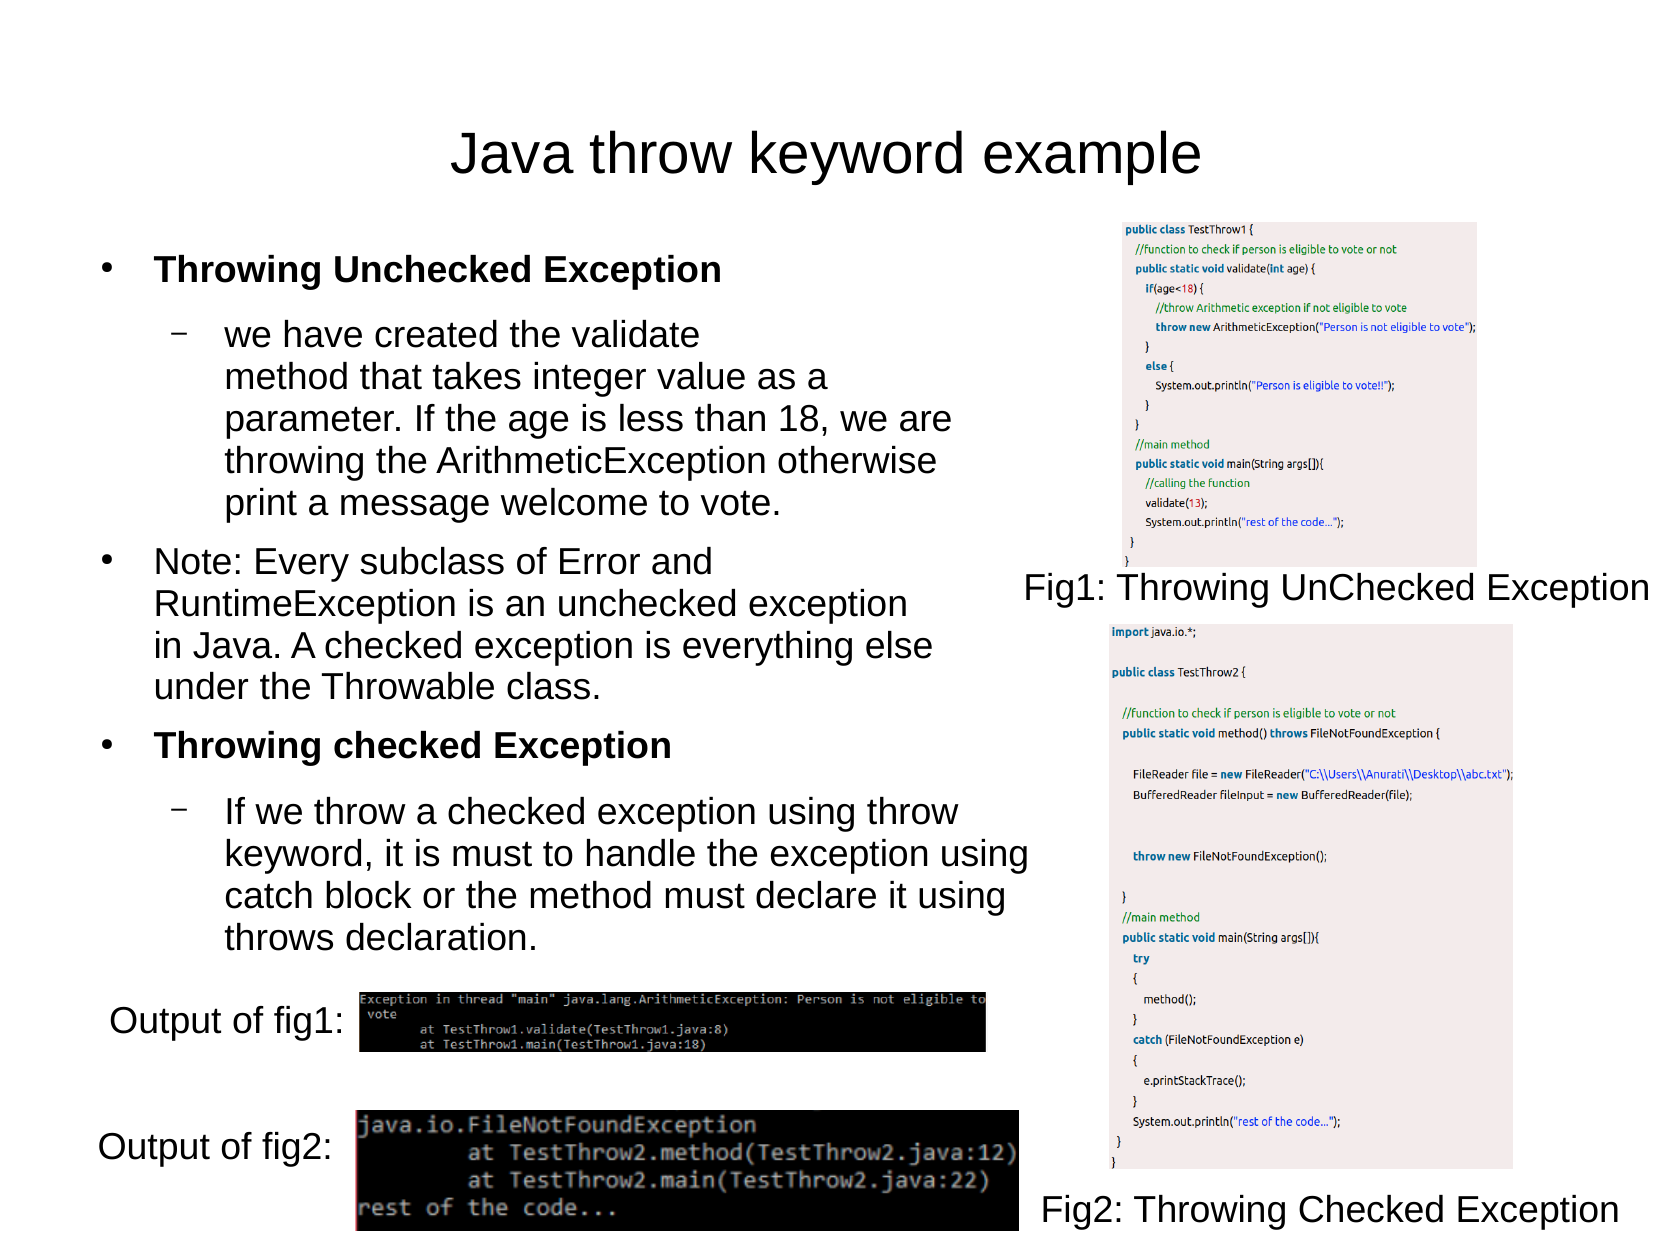

# Java throw keyword example
Throwing Unchecked Exception
we have created the validate
method that takes integer value as a
parameter. If the age is less than 18, we are
throwing the ArithmeticException otherwise
print a message welcome to vote.
Note: Every subclass of Error and
RuntimeException is an unchecked exception
in Java. A checked exception is everything else
under the Throwable class.
Throwing checked Exception
If we throw a checked exception using throw
keyword, it is must to handle the exception using
catch block or the method must declare it using
throws declaration.
Fig1: Throwing UnChecked Exception
Output of fig1:
Output of fig2:
Fig2: Throwing Checked Exception